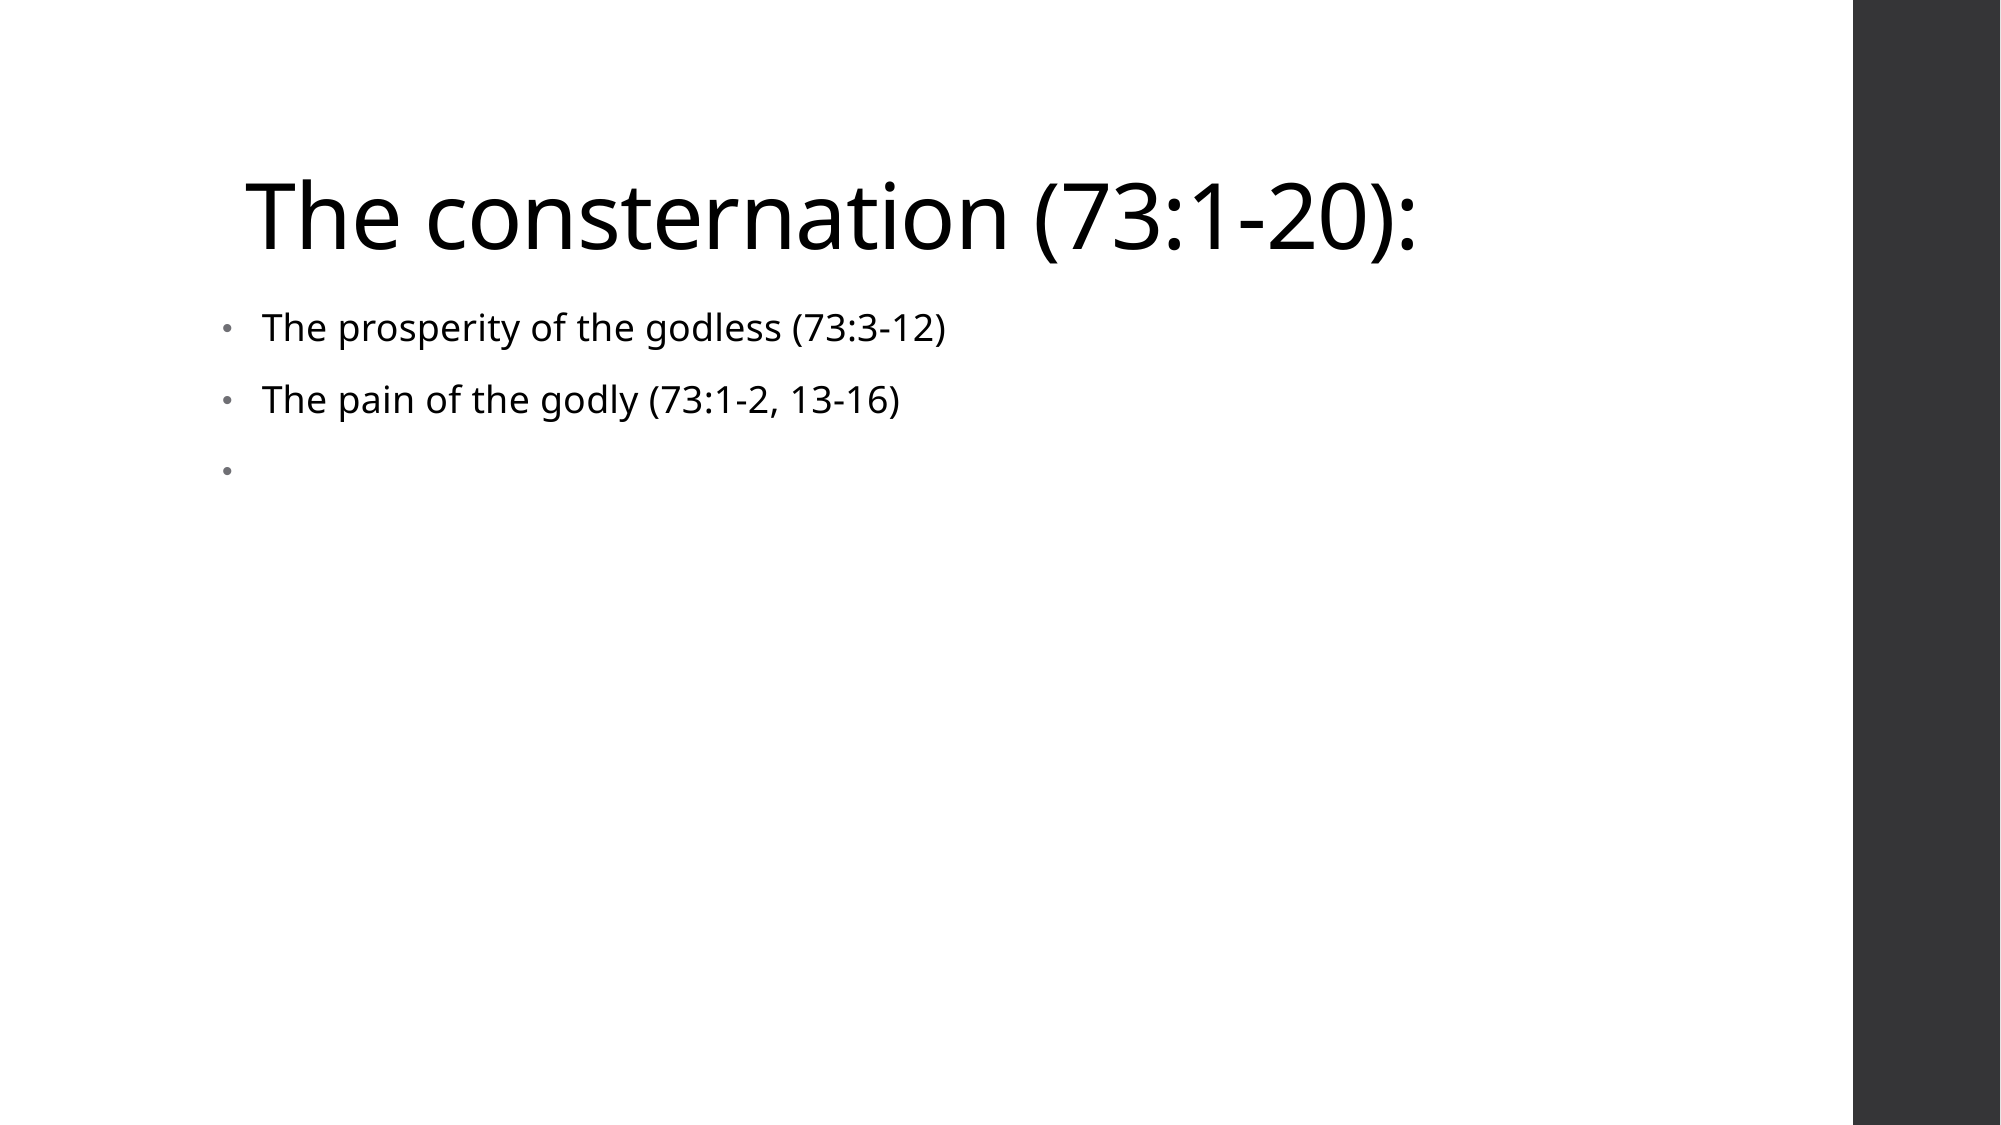

# The consternation (73:1-20):
 The prosperity of the godless (73:3-12)
 The pain of the godly (73:1-2, 13-16)